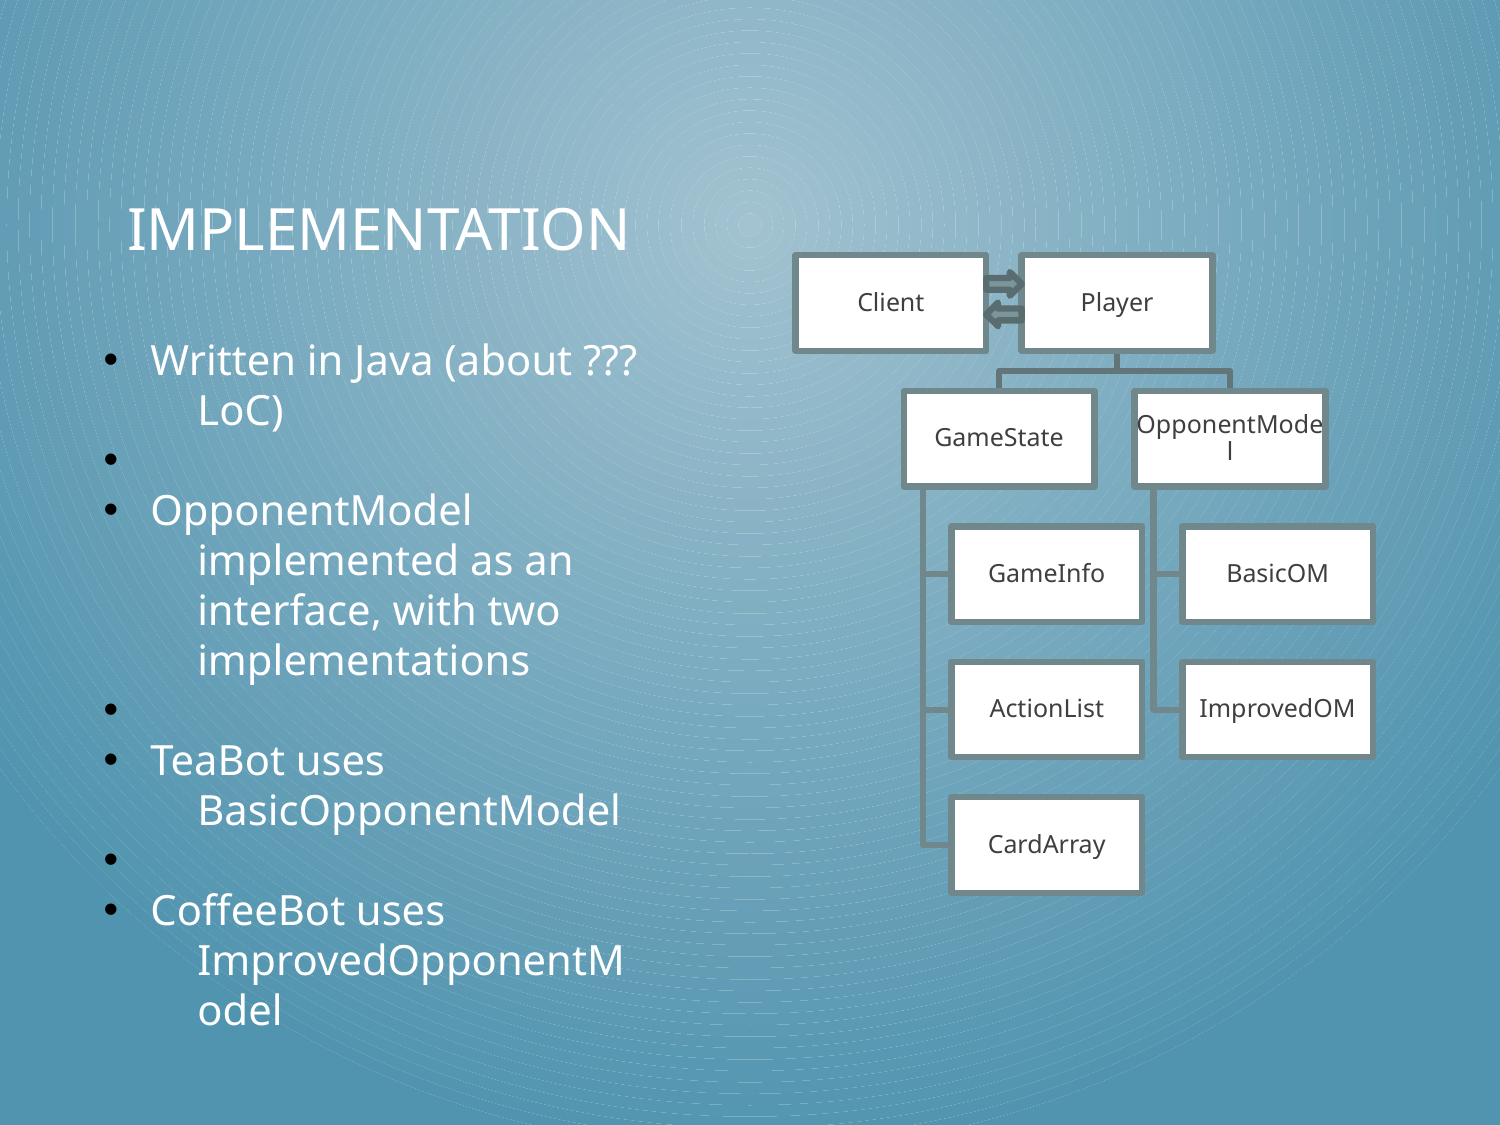

# implementation
Client
Player
GameState
OpponentModel
GameInfo
BasicOM
ActionList
ImprovedOM
CardArray
Written in Java (about ??? LoC)
OpponentModel implemented as an interface, with two implementations
TeaBot uses BasicOpponentModel
CoffeeBot uses ImprovedOpponentModel